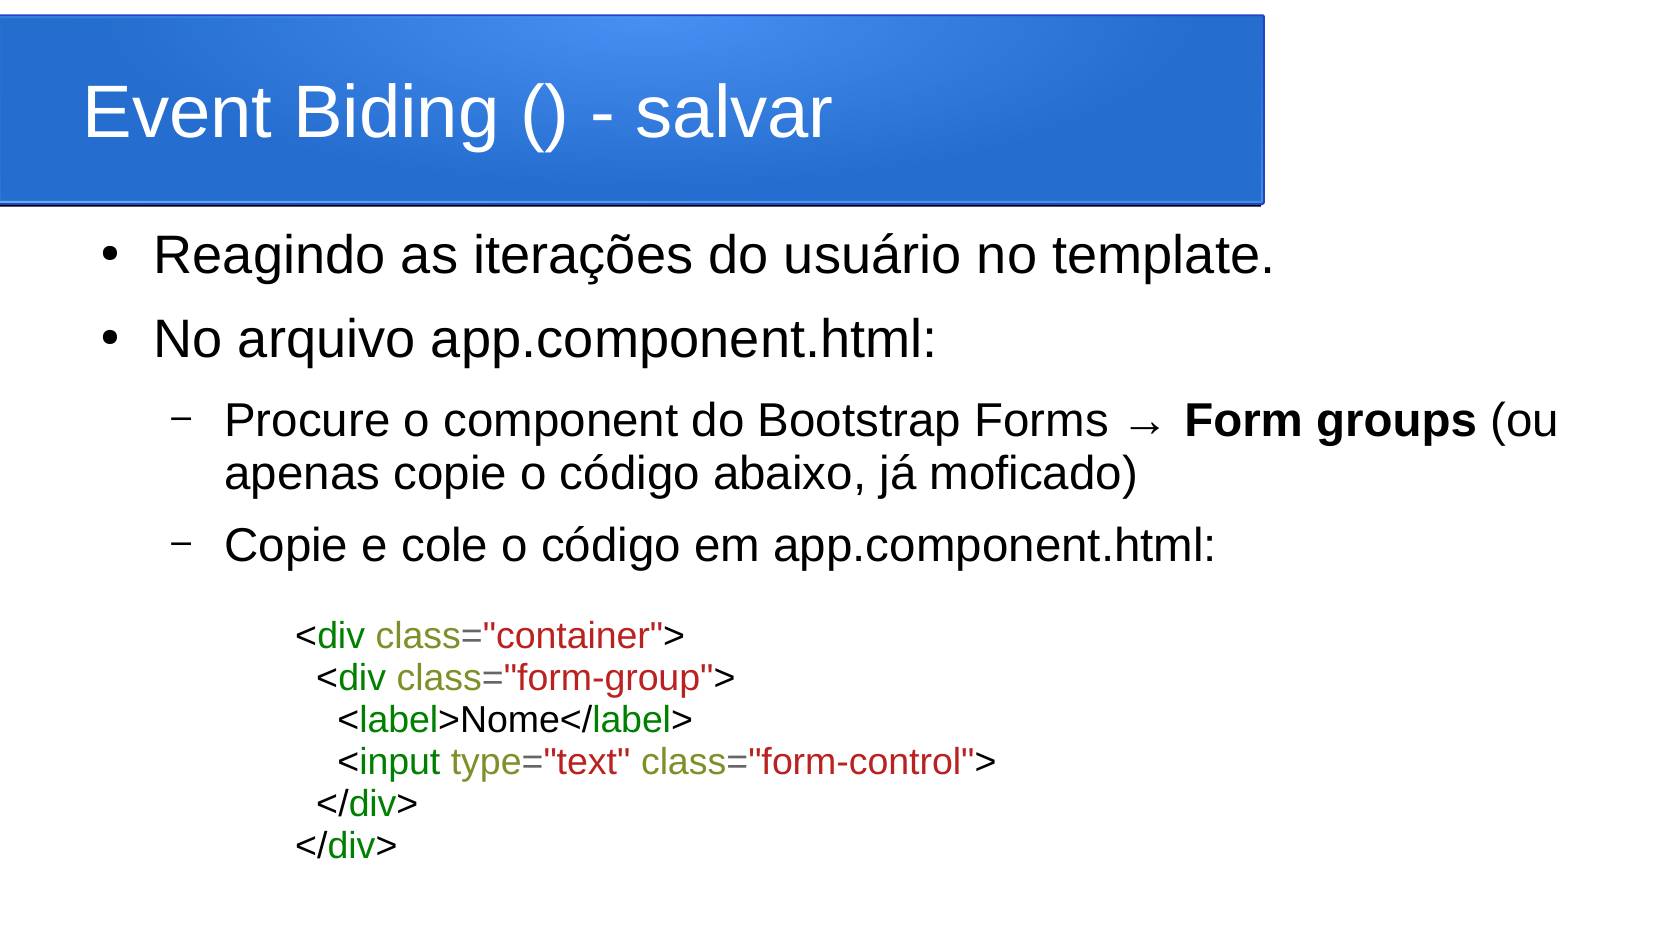

# Event Biding () - salvar
Reagindo as iterações do usuário no template.
No arquivo app.component.html:
Procure o component do Bootstrap Forms → Form groups (ou apenas copie o código abaixo, já moficado)
Copie e cole o código em app.component.html:
<div class="container">
 <div class="form-group">
 <label>Nome</label>
 <input type="text" class="form-control">
 </div>
</div>